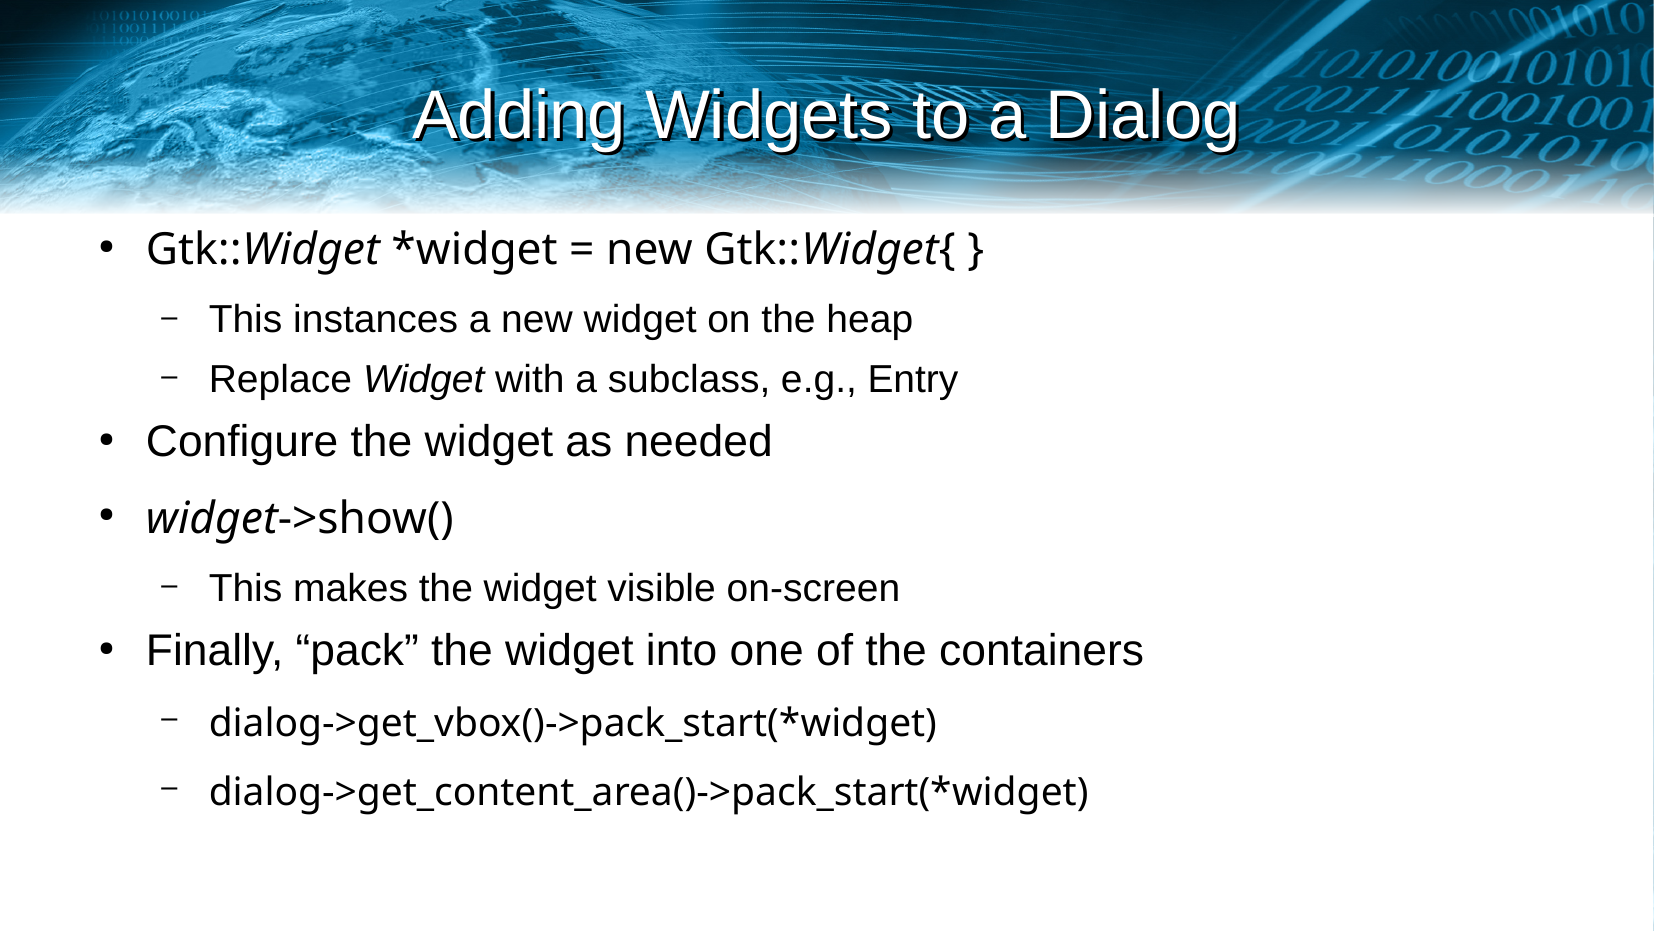

# Adding Widgets to a Dialog
Gtk::Widget *widget = new Gtk::Widget{ }
This instances a new widget on the heap
Replace Widget with a subclass, e.g., Entry
Configure the widget as needed
widget->show()
This makes the widget visible on-screen
Finally, “pack” the widget into one of the containers
dialog->get_vbox()->pack_start(*widget)
dialog->get_content_area()->pack_start(*widget)